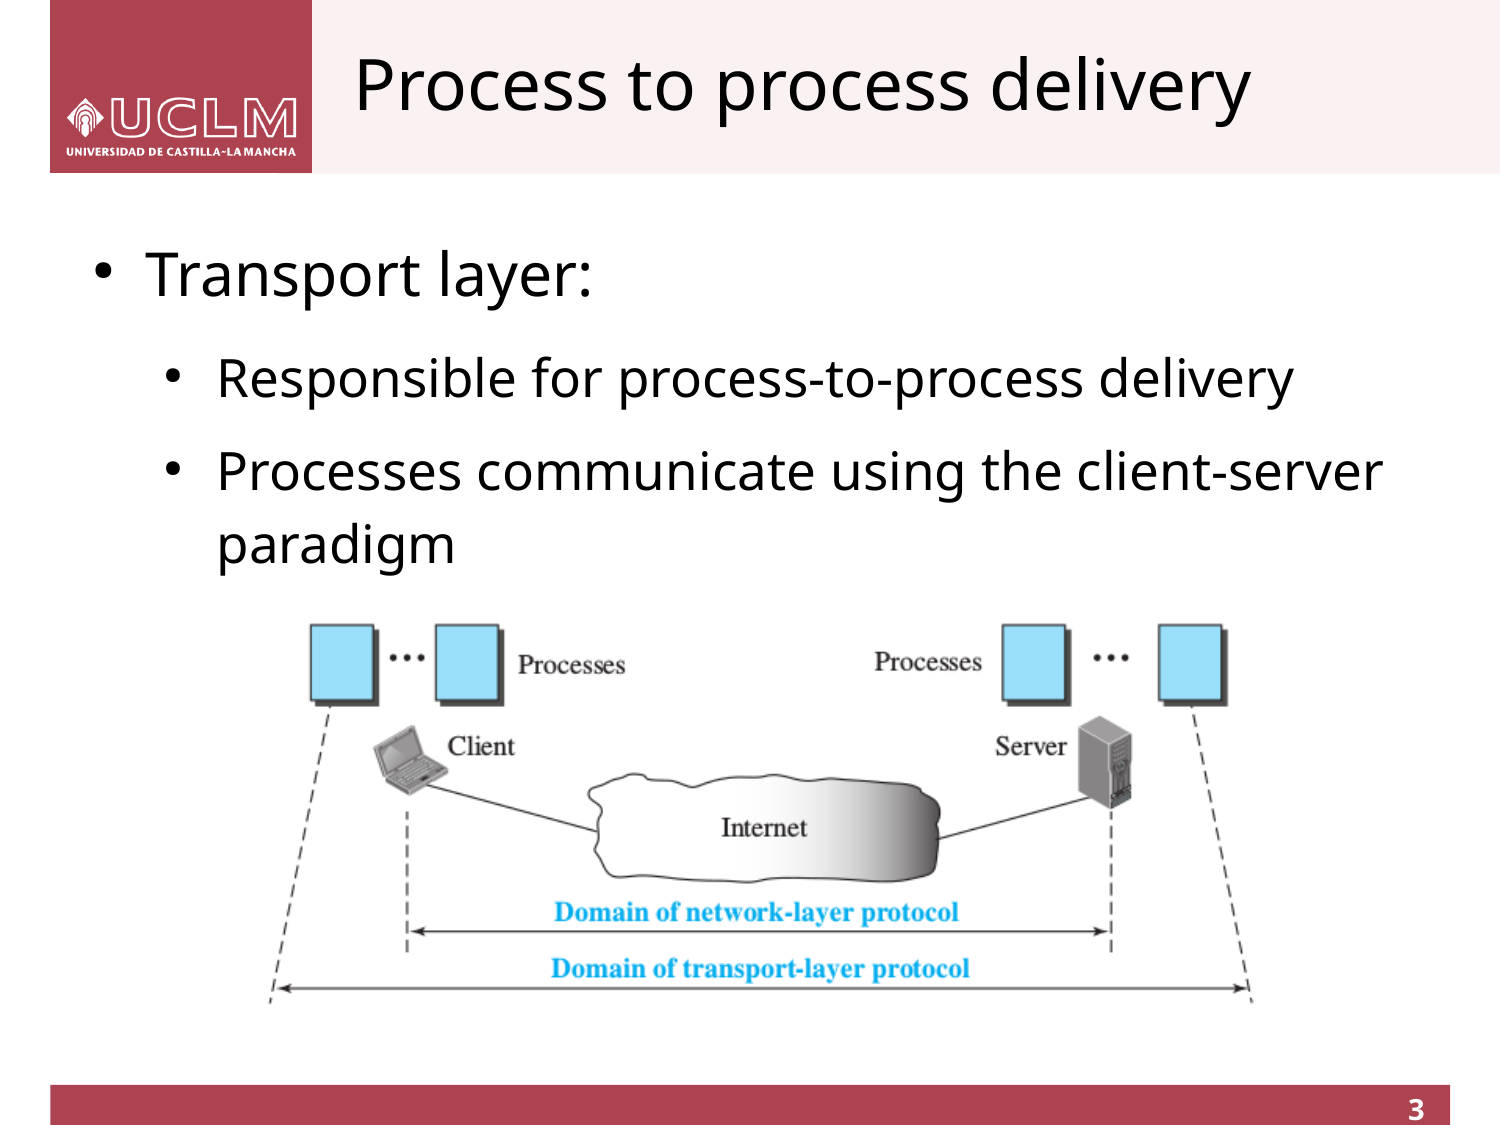

# Process to process delivery
Transport layer:
Responsible for process-to-process delivery
Processes communicate using the client-server paradigm
3